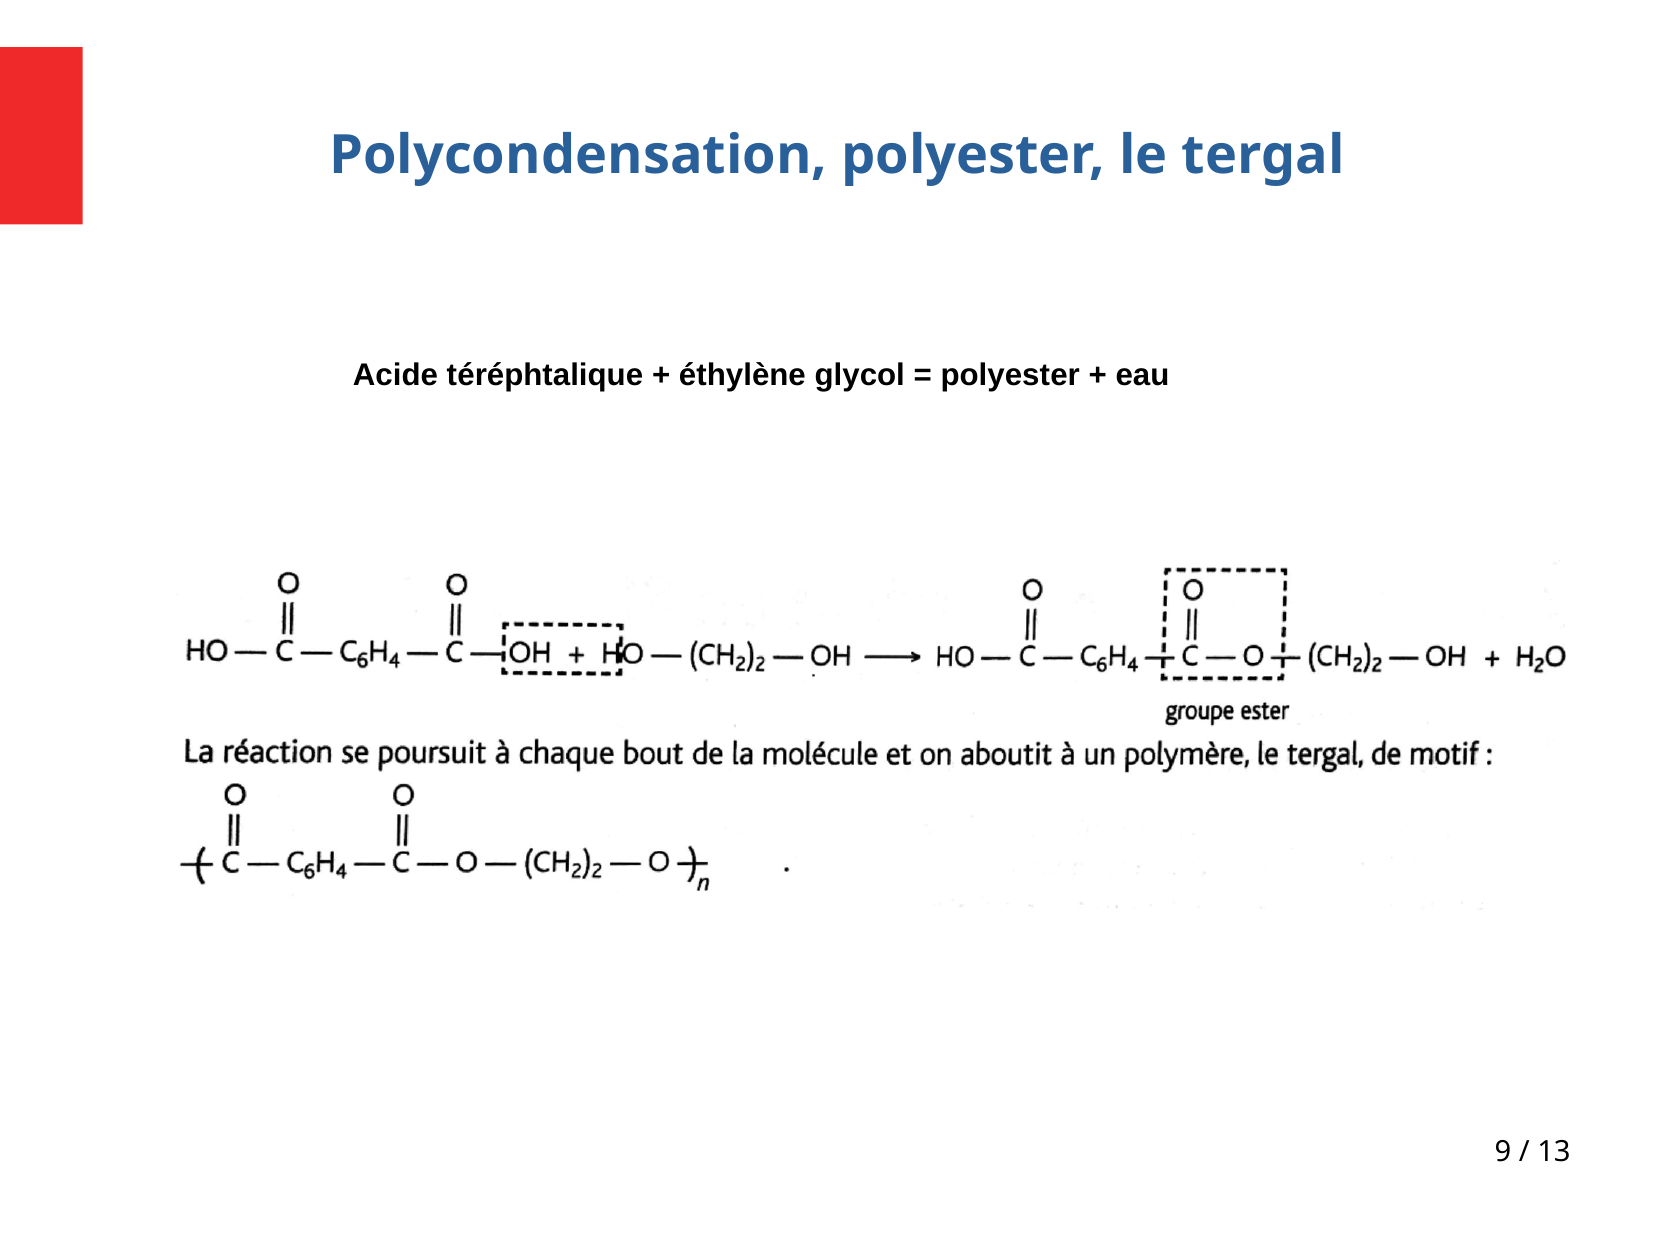

# Polycondensation, polyester, le tergal
Acide téréphtalique + éthylène glycol = polyester + eau
9